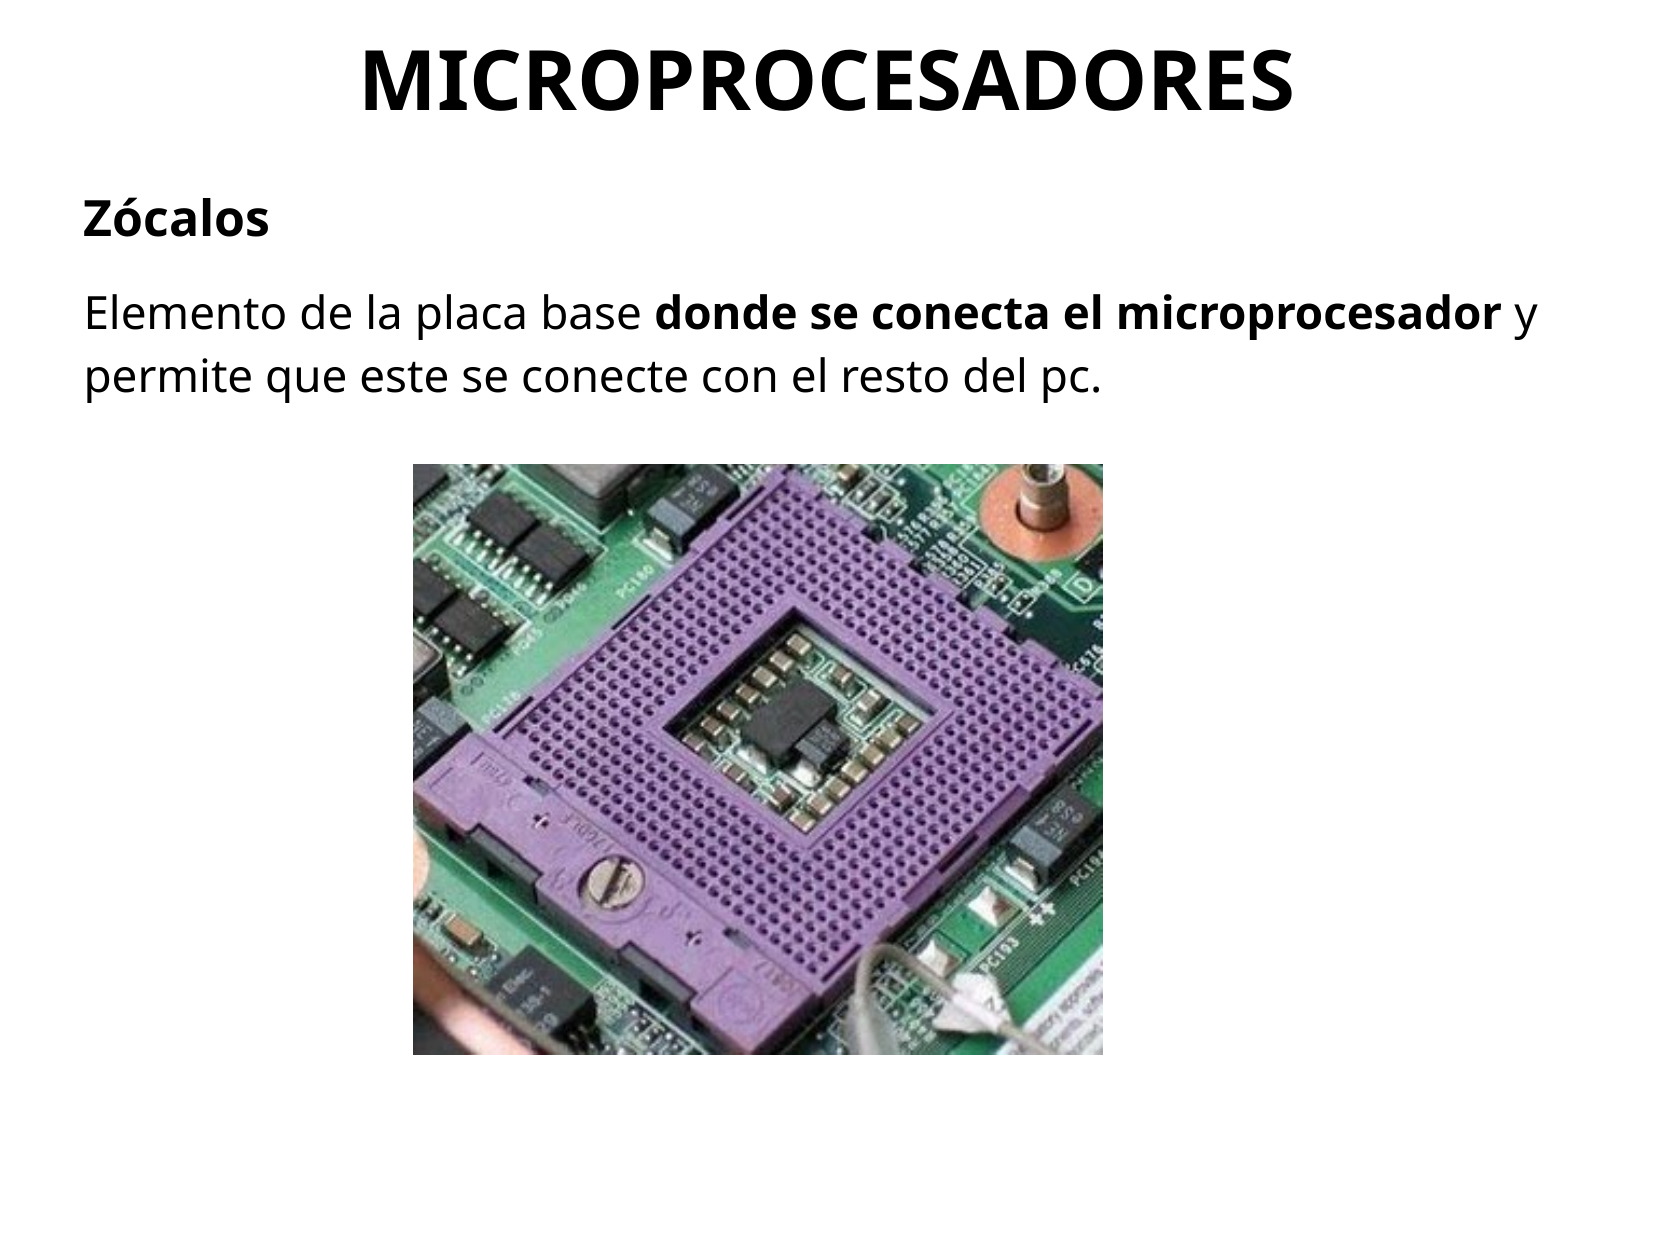

MICROPROCESADORES
# Zócalos
Elemento de la placa base donde se conecta el microprocesador y permite que este se conecte con el resto del pc.